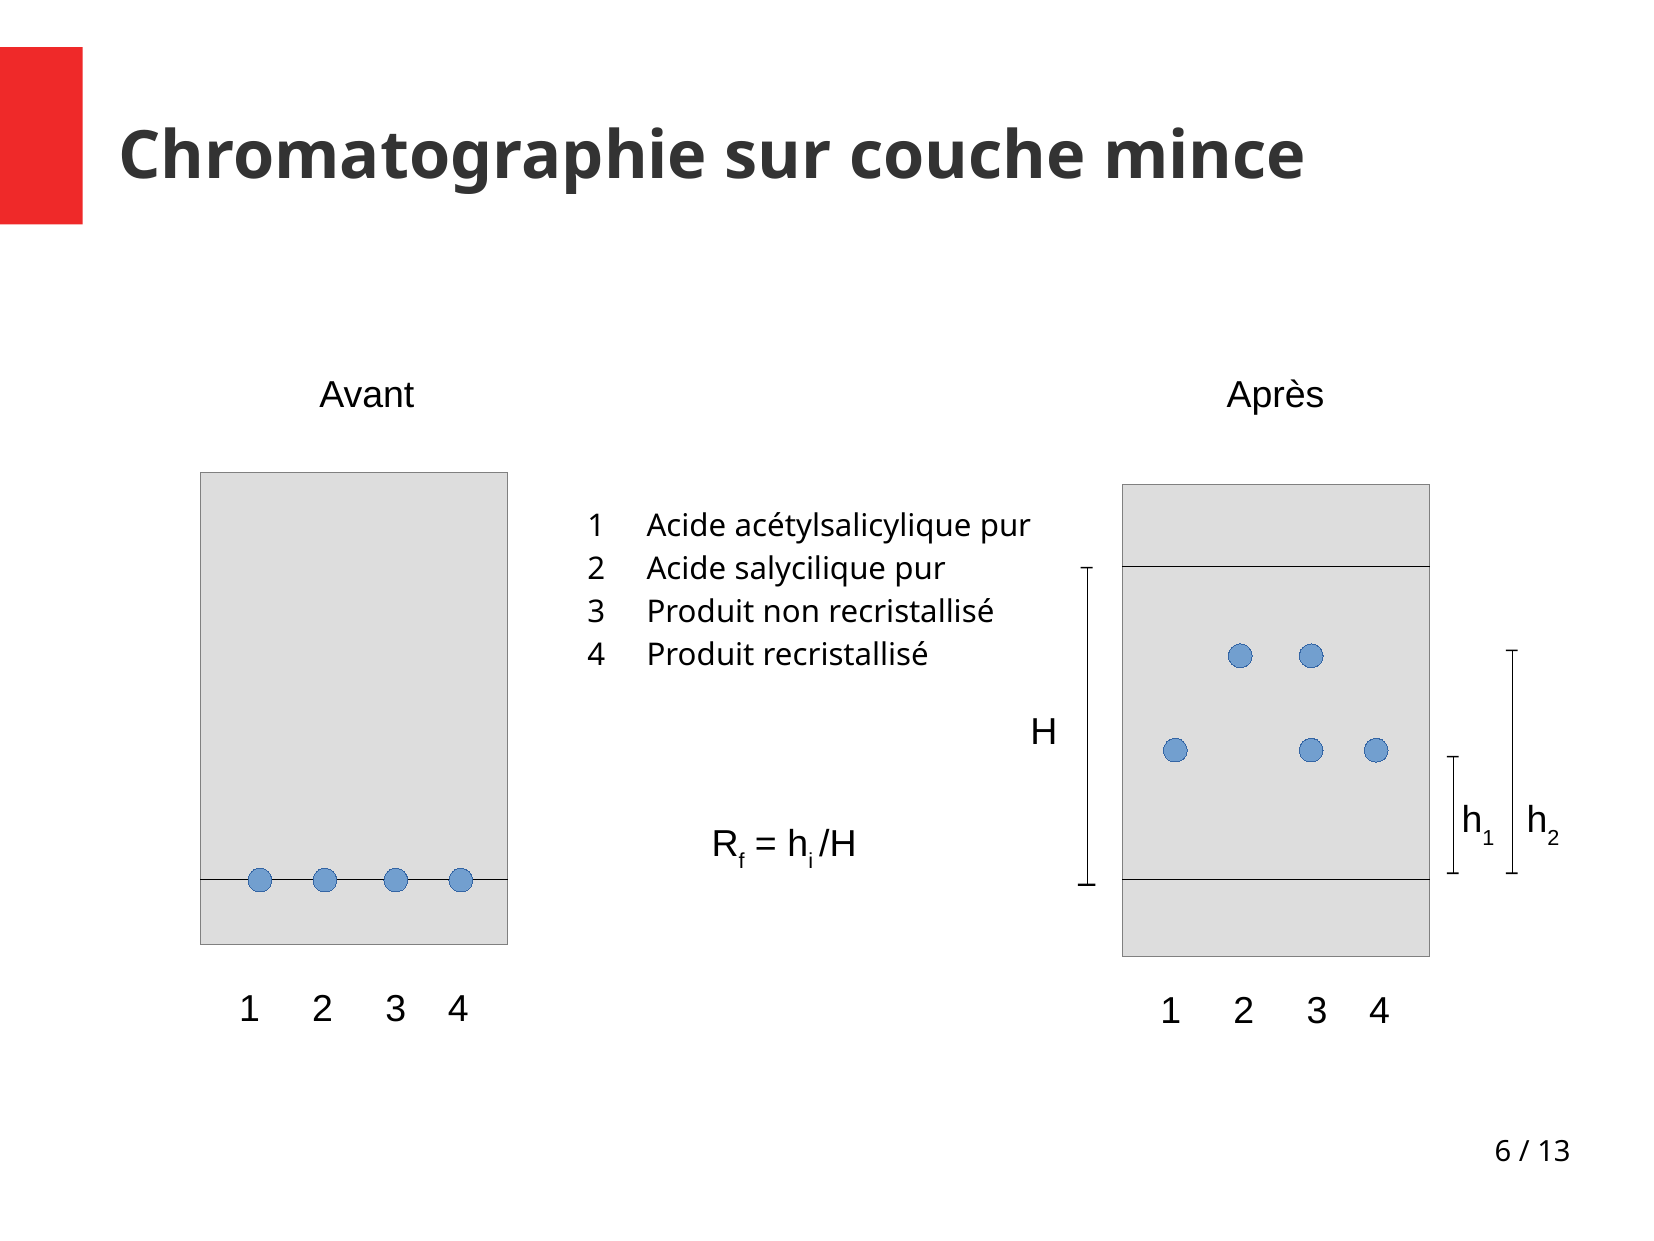

# Chromatographie sur couche mince
Avant
Après
1 Acide acétylsalicylique pur
2 Acide salycilique pur
3 Produit non recristallisé
4 Produit recristallisé
H
h1
h2
Rf = hi /H
1 2 3 4
1 2 3 4
6